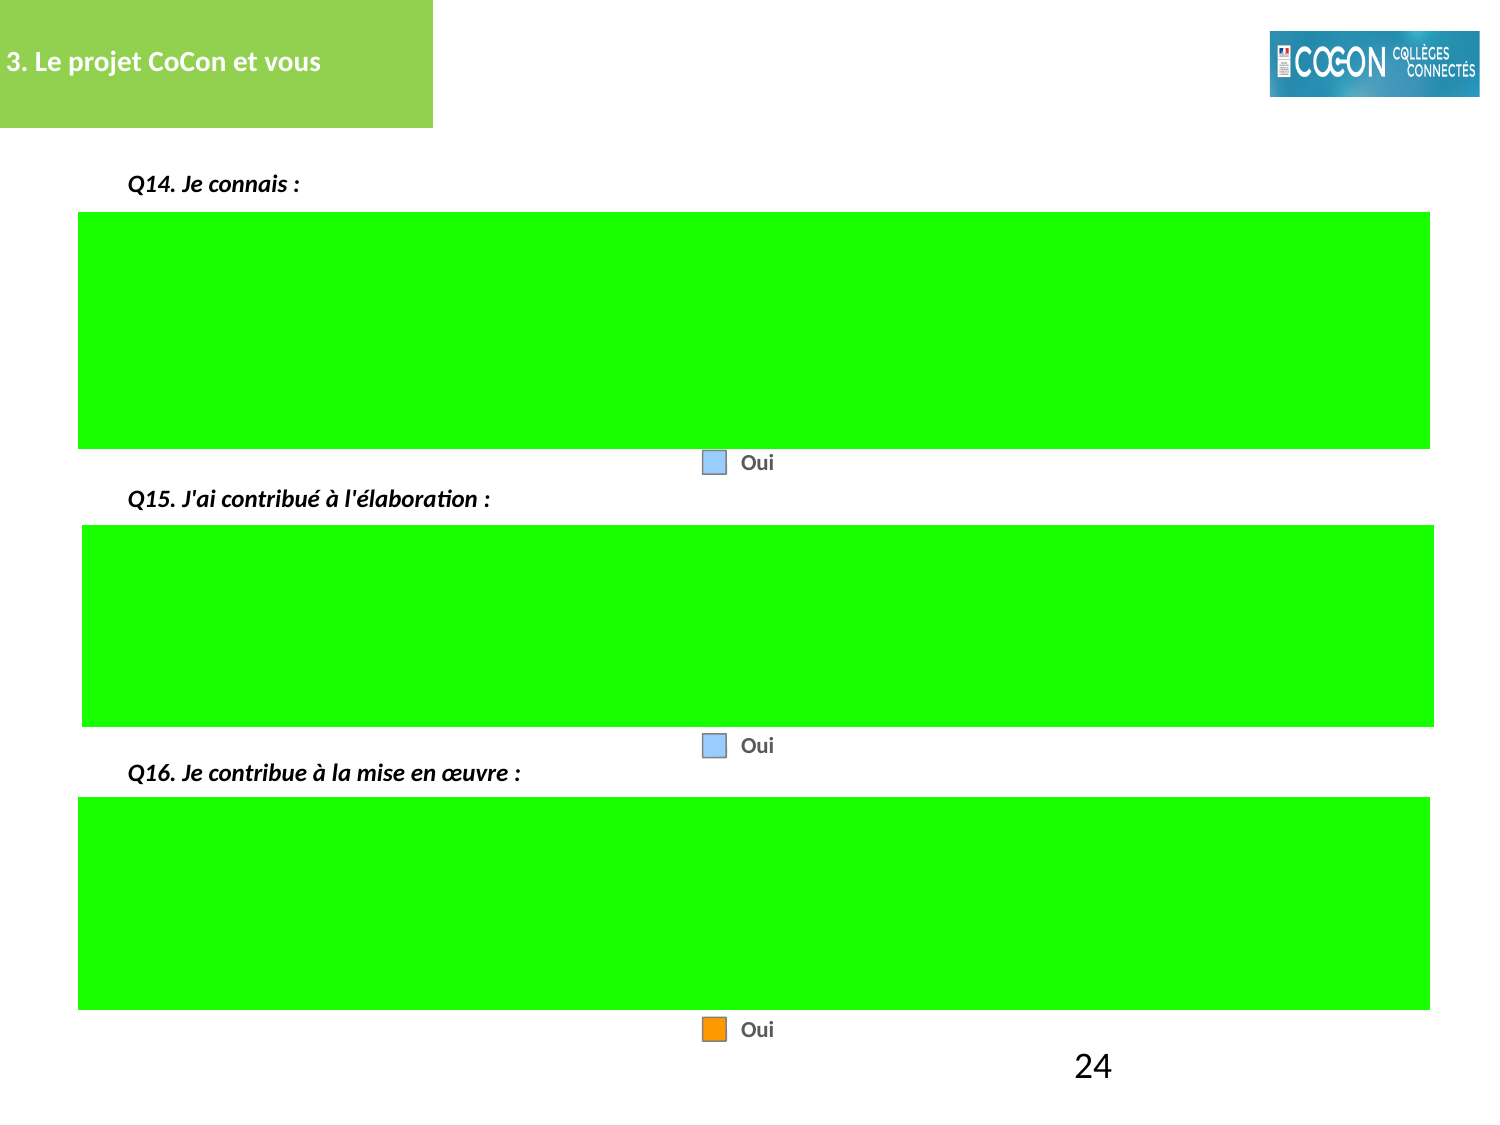

3. Le projet CoCon et vous
Q14. Je connais :
Oui
Q15. J'ai contribué à l'élaboration :
Oui
Q16. Je contribue à la mise en œuvre :
Oui